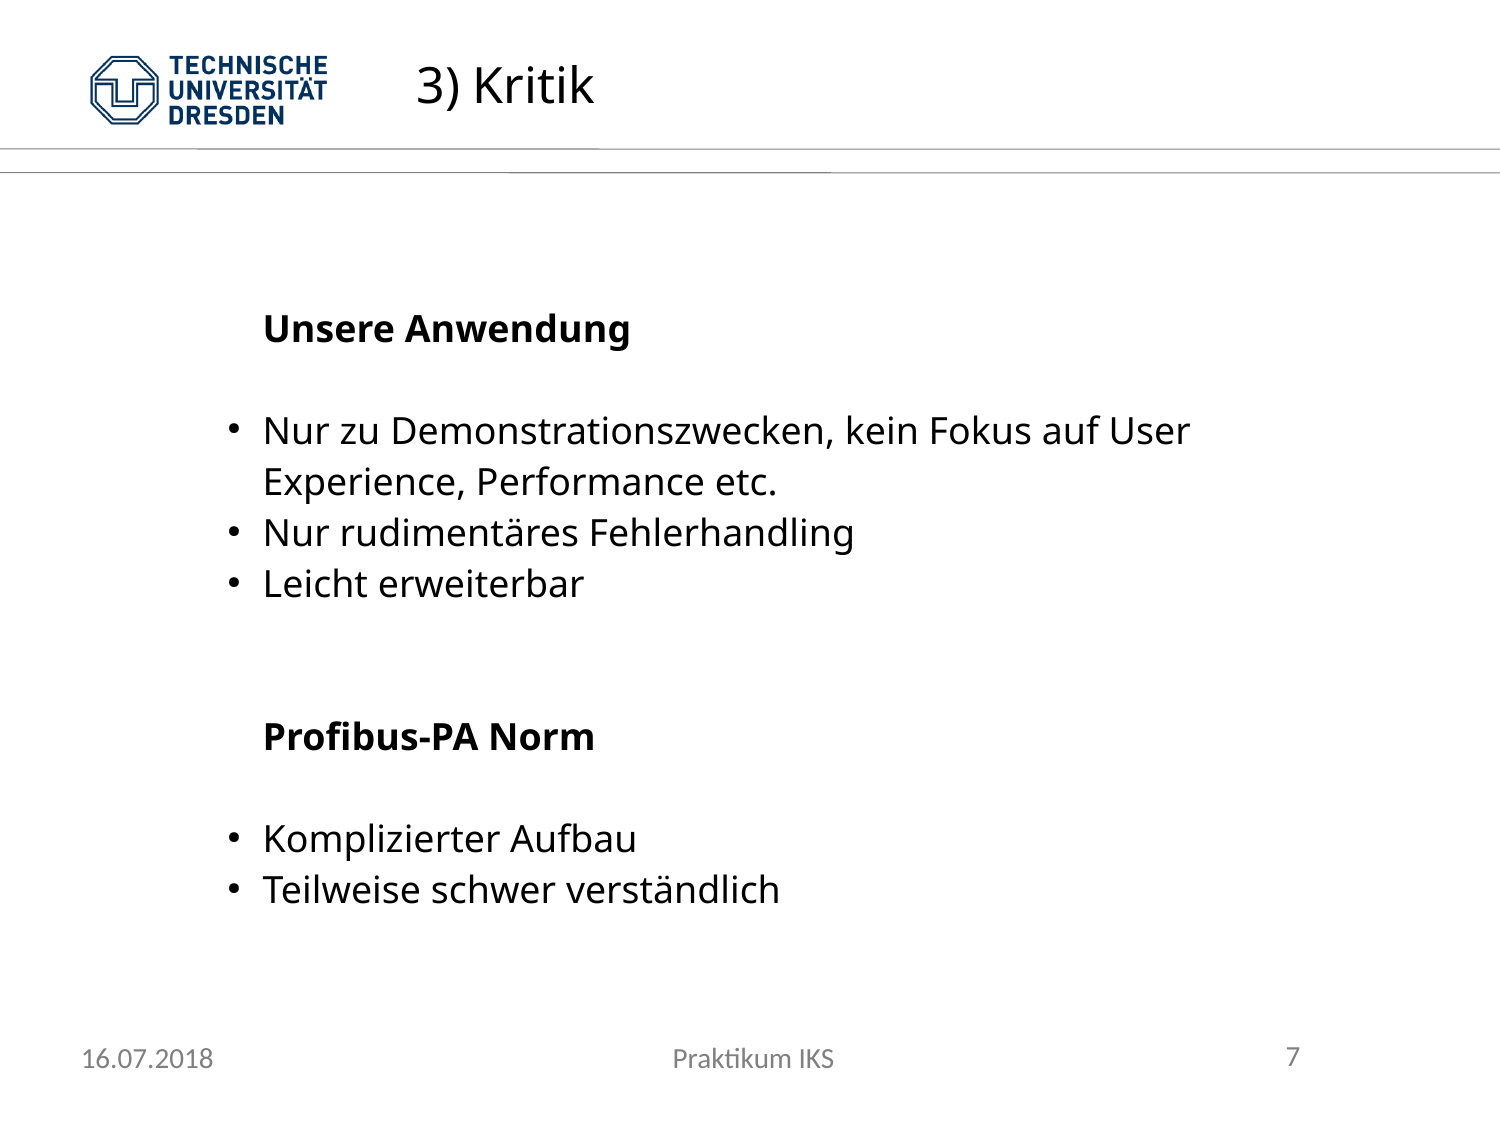

3) Kritik
Unsere Anwendung
Nur zu Demonstrationszwecken, kein Fokus auf User
Experience, Performance etc.
Nur rudimentäres Fehlerhandling
Leicht erweiterbar
Profibus-PA Norm
Komplizierter Aufbau
Teilweise schwer verständlich